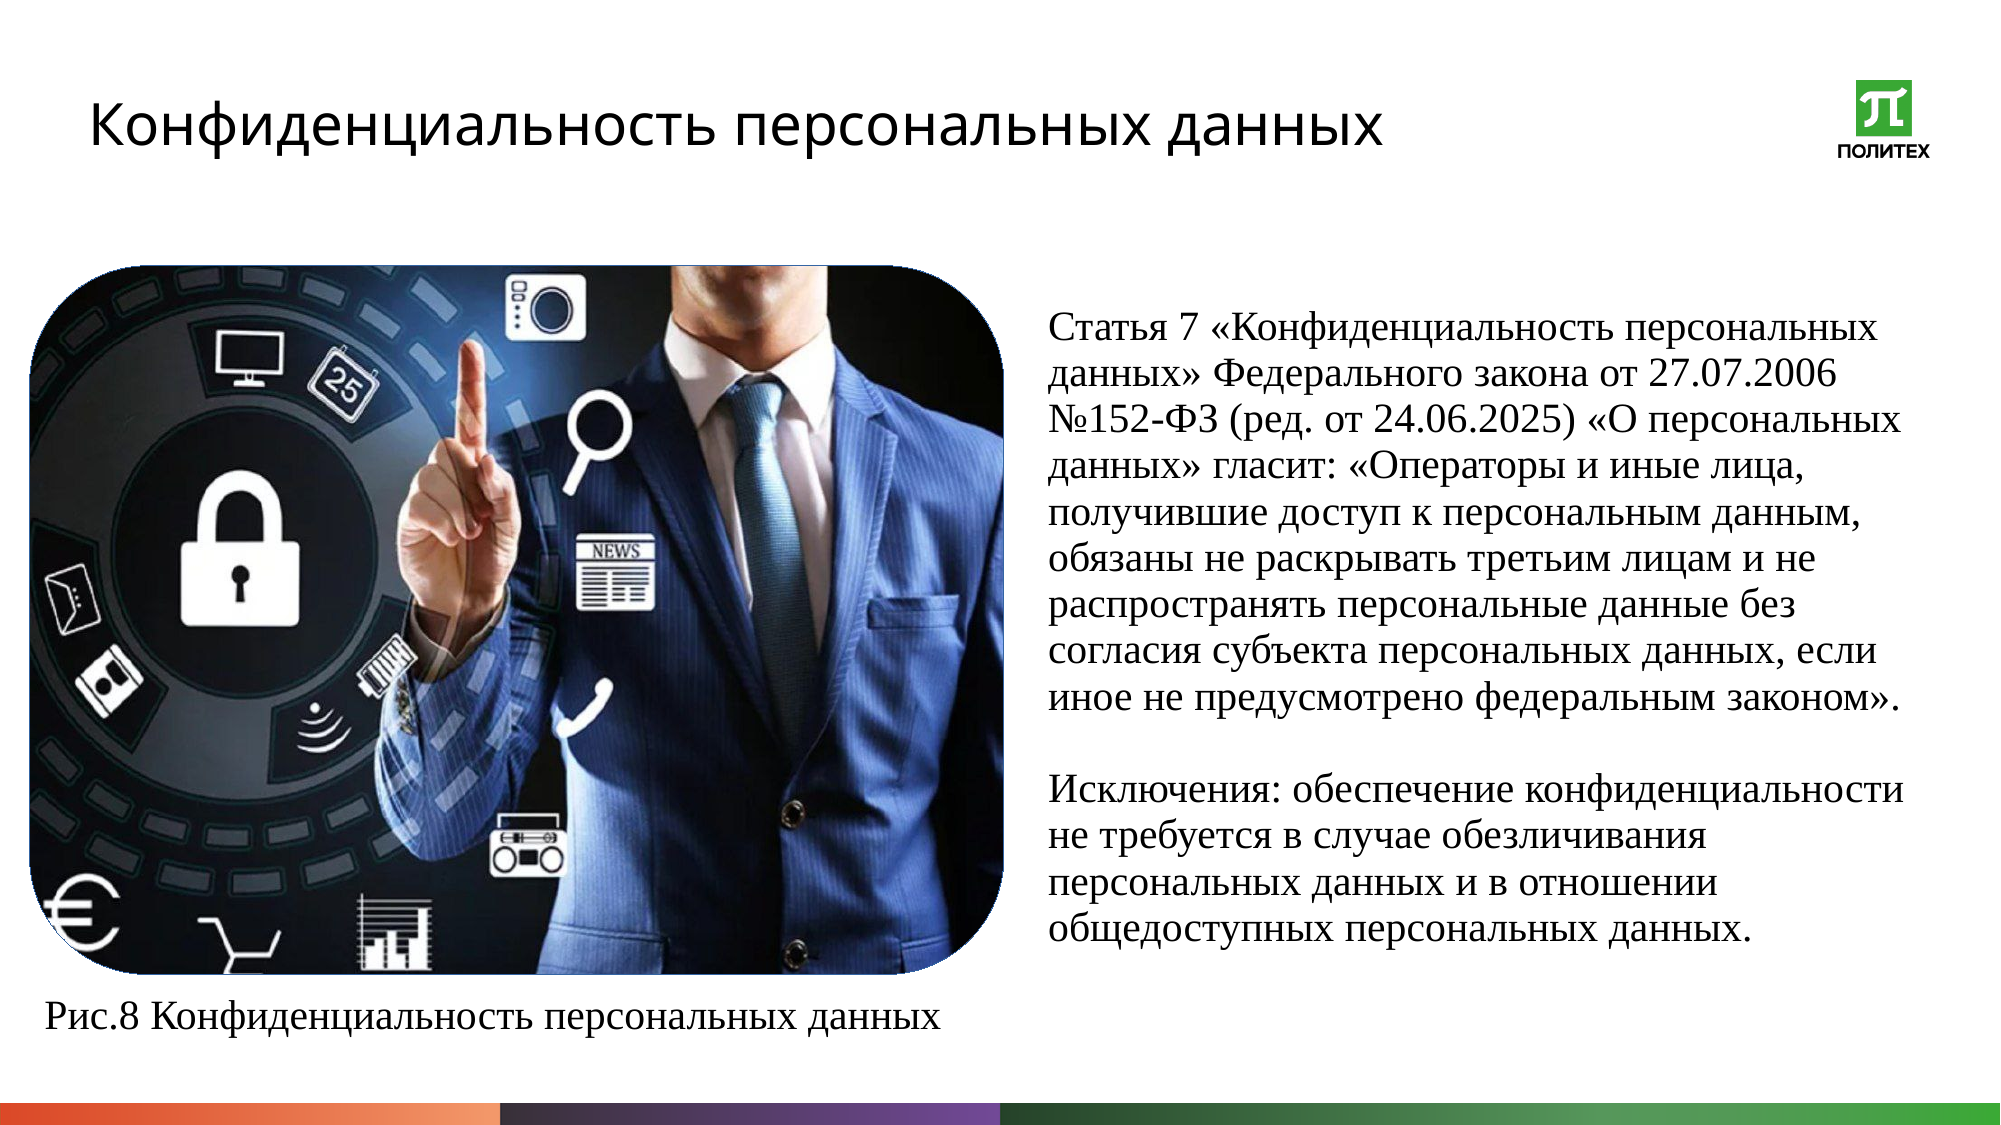

Конфиденциальность персональных данных
Статья 7 «Конфиденциальность персональных данных» Федерального закона от 27.07.2006 №152-ФЗ (ред. от 24.06.2025) «О персональных данных» гласит: «Операторы и иные лица, получившие доступ к персональным данным, обязаны не раскрывать третьим лицам и не распространять персональные данные без согласия субъекта персональных данных, если иное не предусмотрено федеральным законом».
Исключения: обеспечение конфиденциальности не требуется в случае обезличивания персональных данных и в отношении общедоступных персональных данных.
Рис.8 Конфиденциальность персональных данных